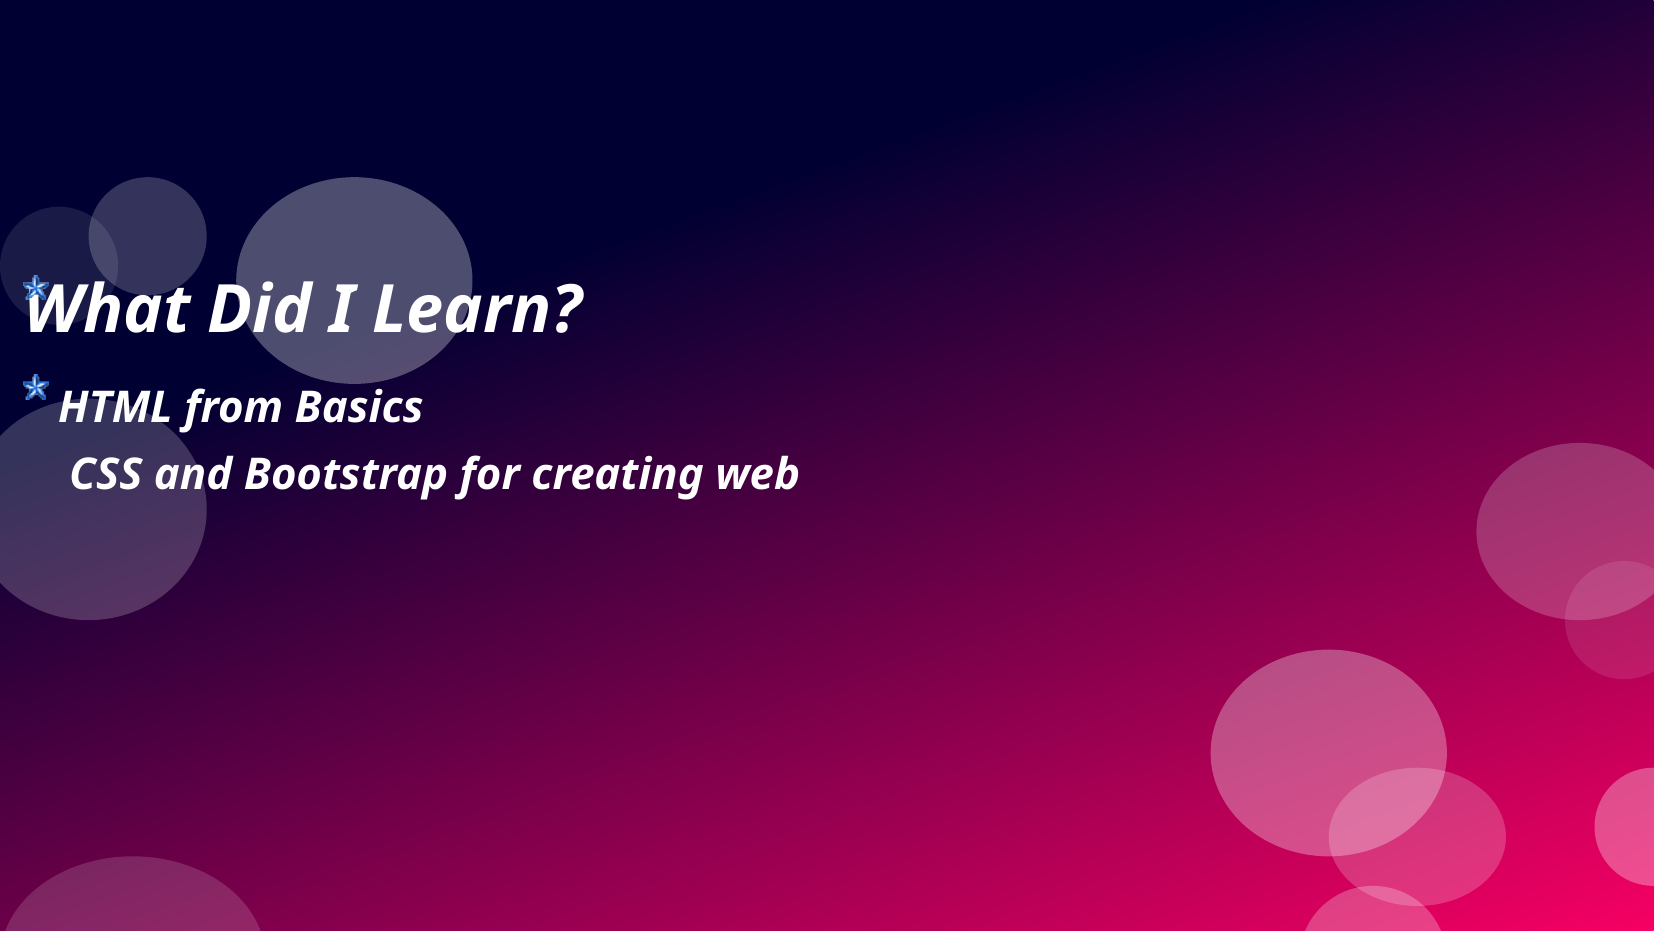

# What Did I Learn? HTML from Basics CSS and Bootstrap for creating web